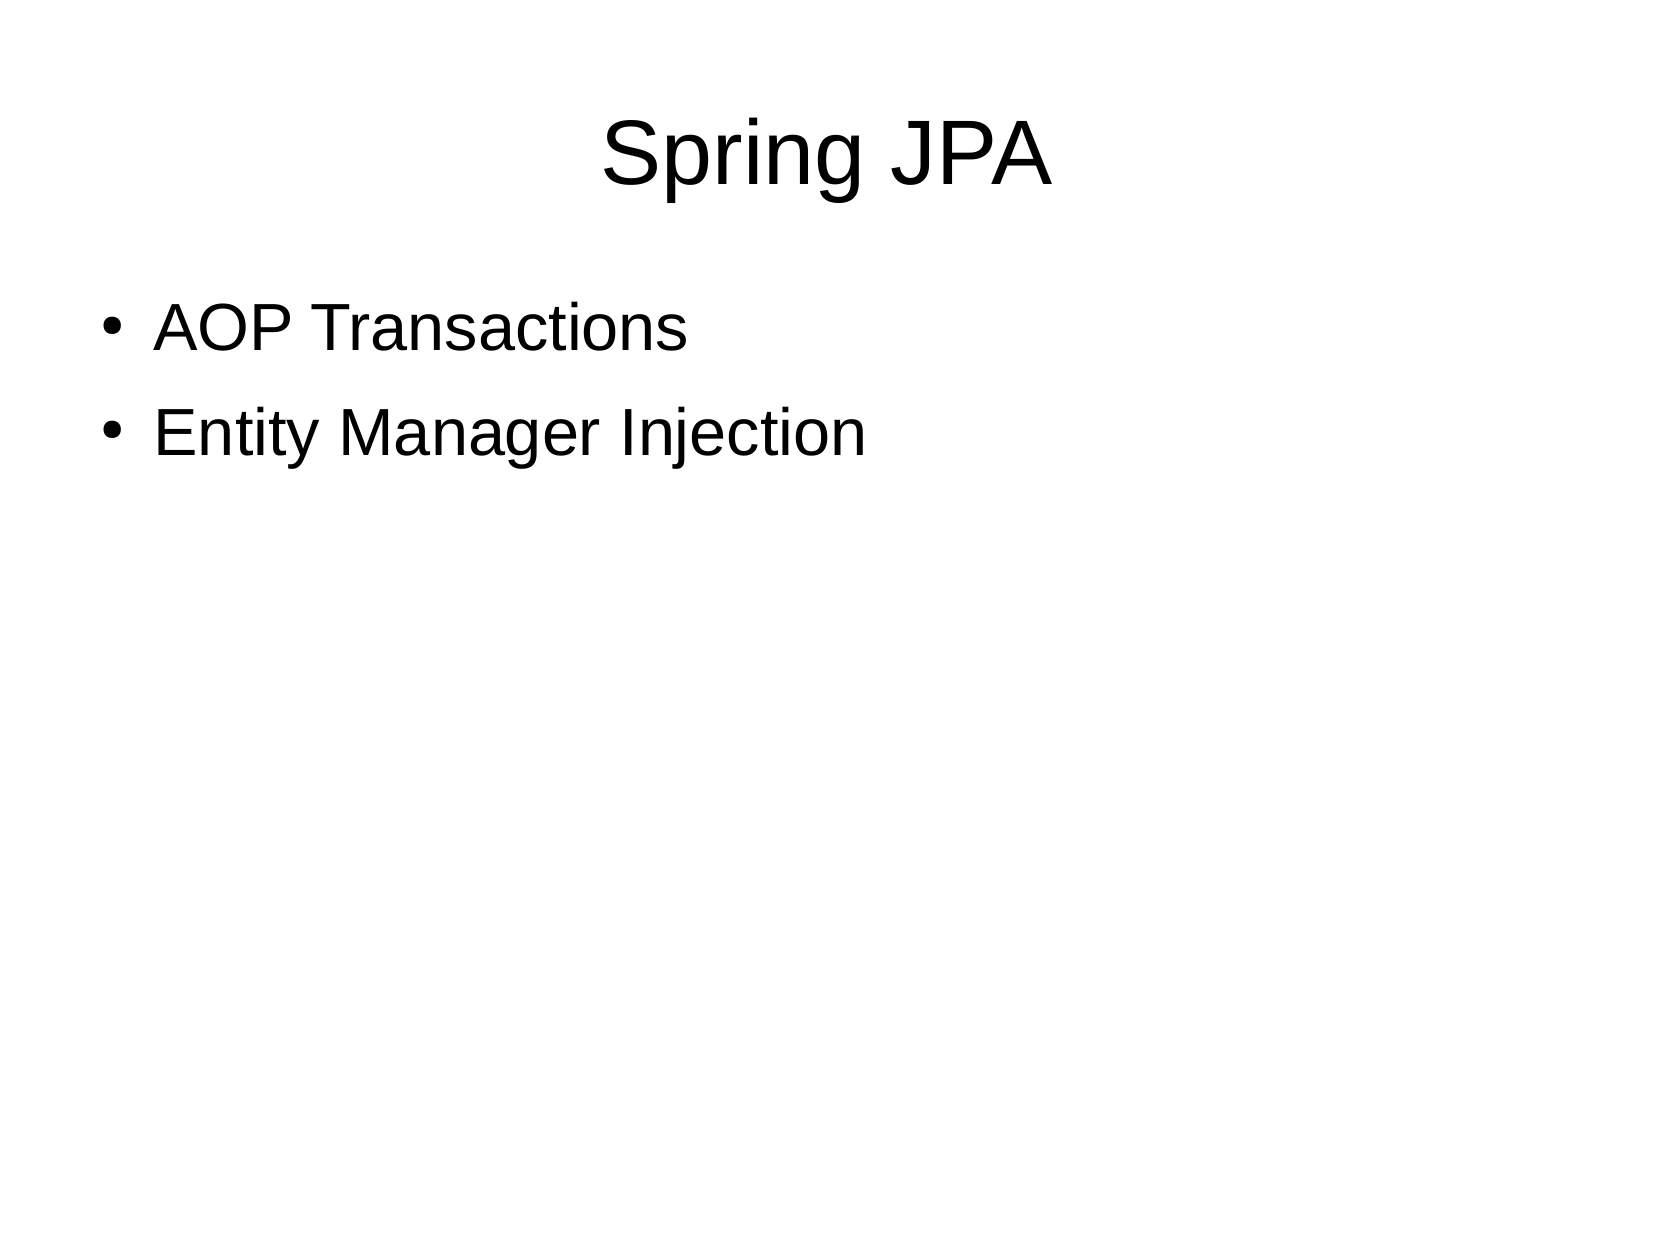

# Spring JPA
AOP Transactions
Entity Manager Injection